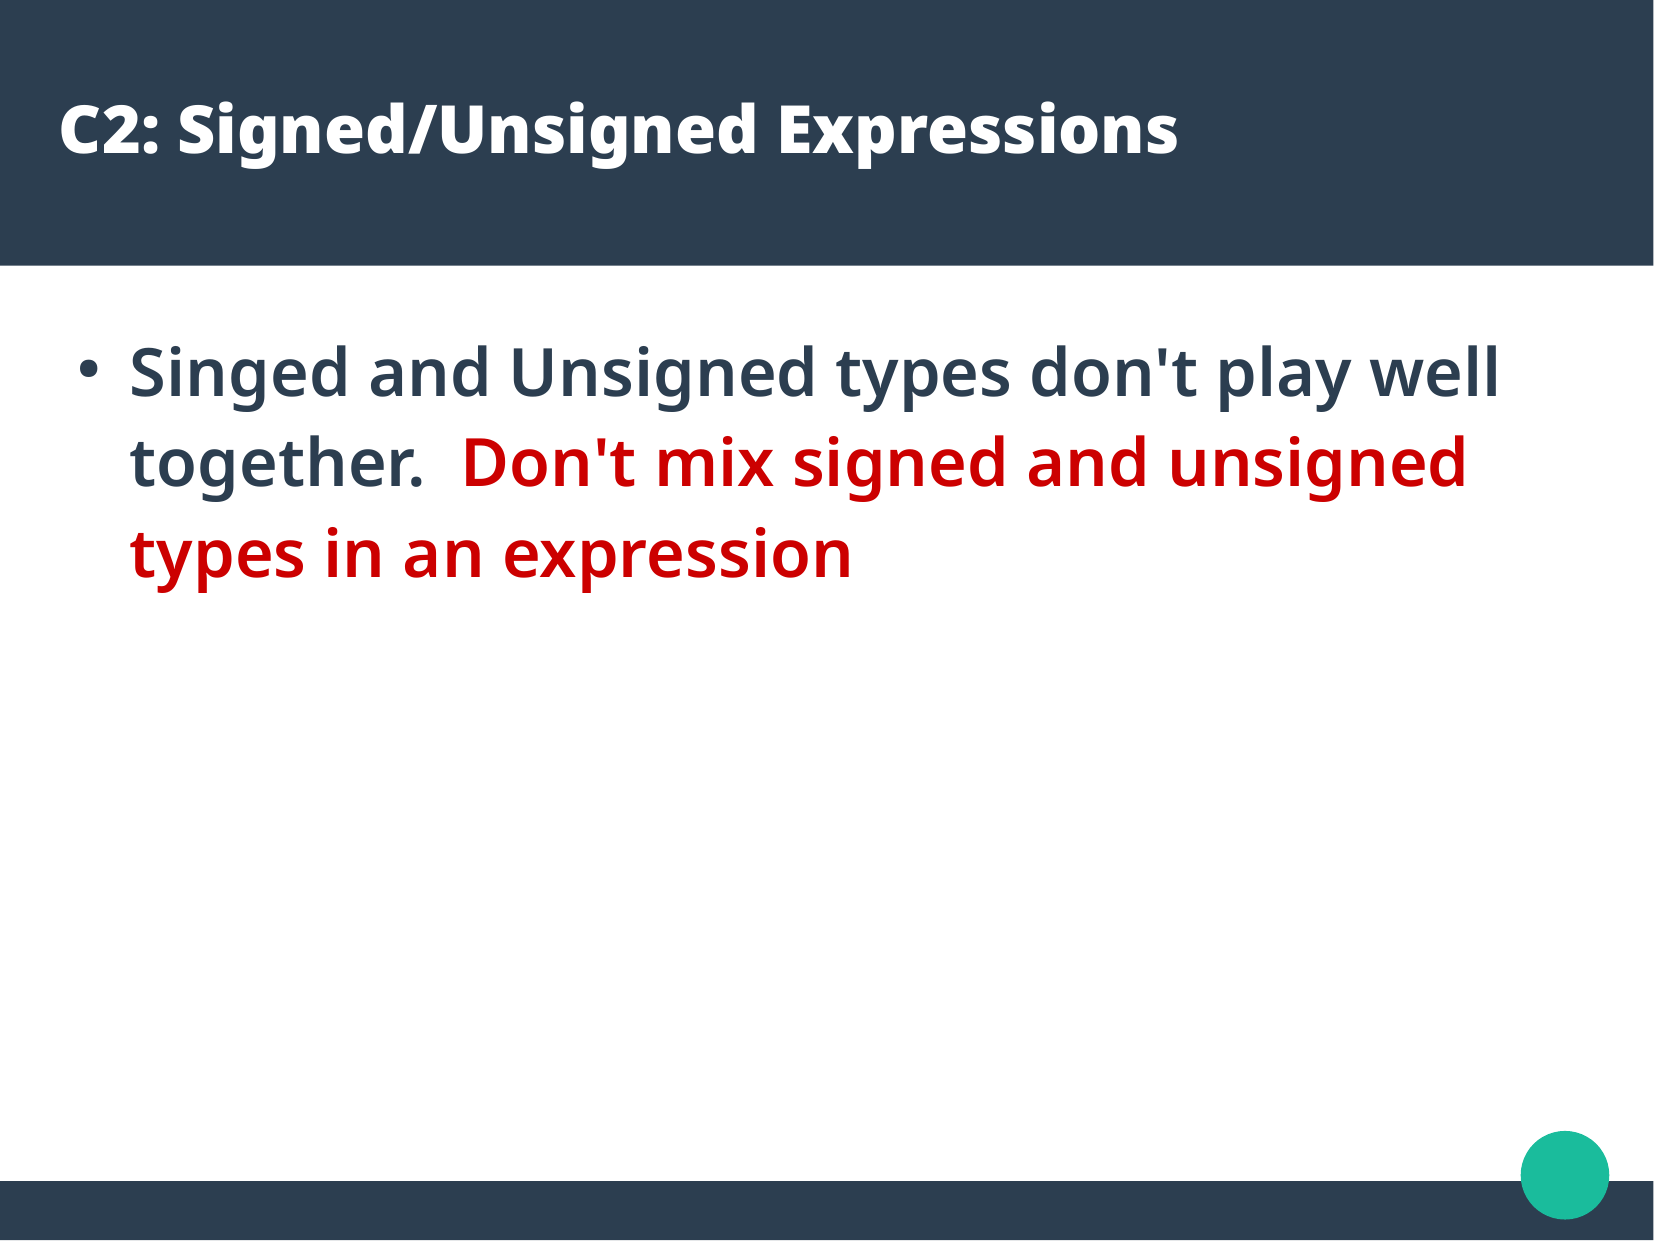

# C2: Signed/Unsigned Expressions
Singed and Unsigned types don't play well together. Don't mix signed and unsigned types in an expression